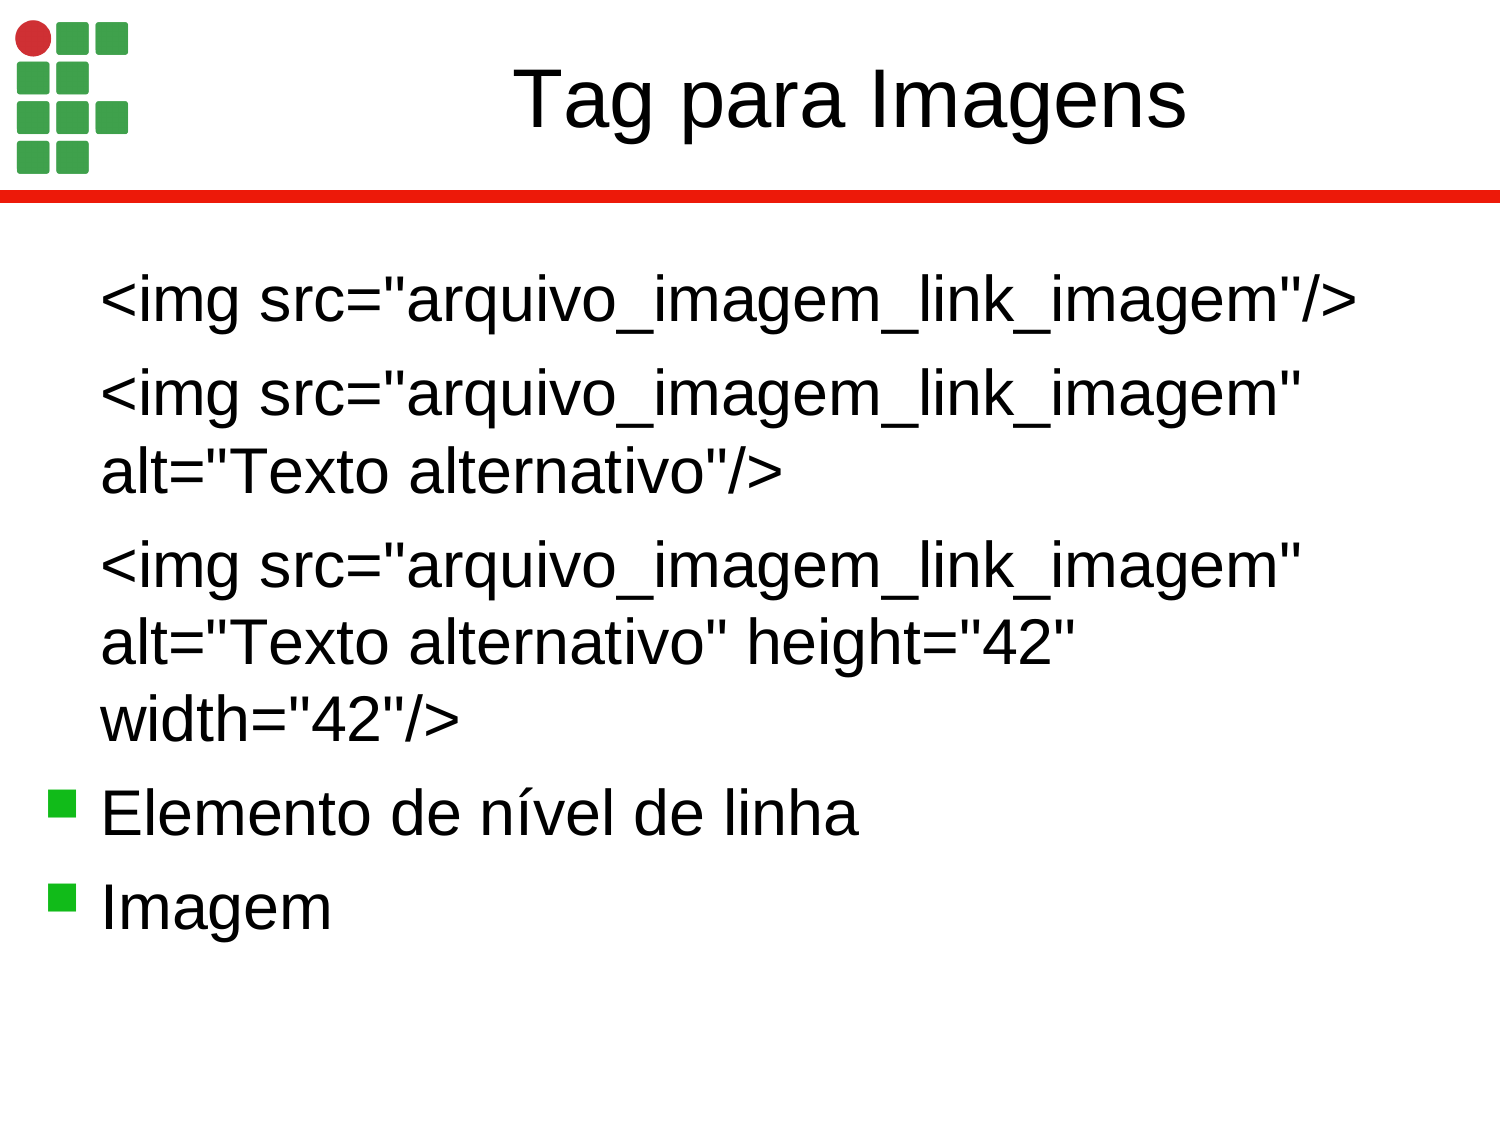

# Tag para Imagens
<img src="arquivo_imagem_link_imagem"/>
<img src="arquivo_imagem_link_imagem" alt="Texto alternativo"/>
<img src="arquivo_imagem_link_imagem" alt="Texto alternativo" height="42" width="42"/>
Elemento de nível de linha
Imagem